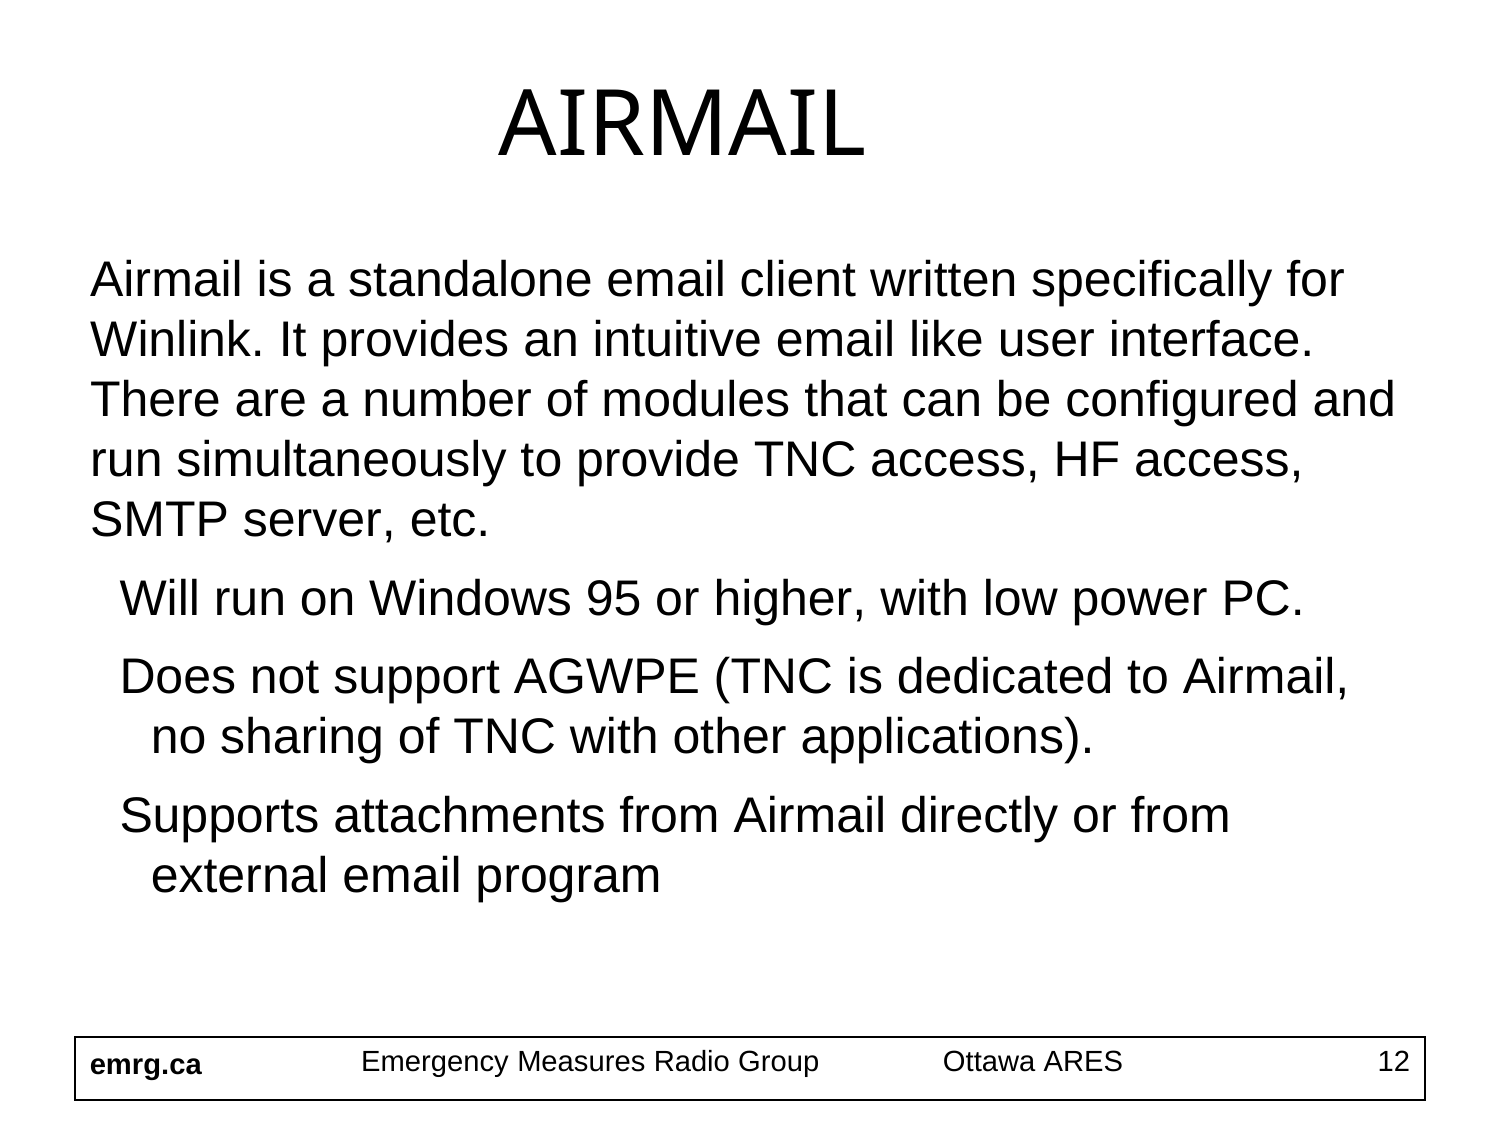

AIRMAIL
Airmail is a standalone email client written specifically for Winlink. It provides an intuitive email like user interface. There are a number of modules that can be configured and run simultaneously to provide TNC access, HF access, SMTP server, etc.
Will run on Windows 95 or higher, with low power PC.
Does not support AGWPE (TNC is dedicated to Airmail, no sharing of TNC with other applications).
Supports attachments from Airmail directly or from external email program
Emergency Measures Radio Group Ottawa ARES
12